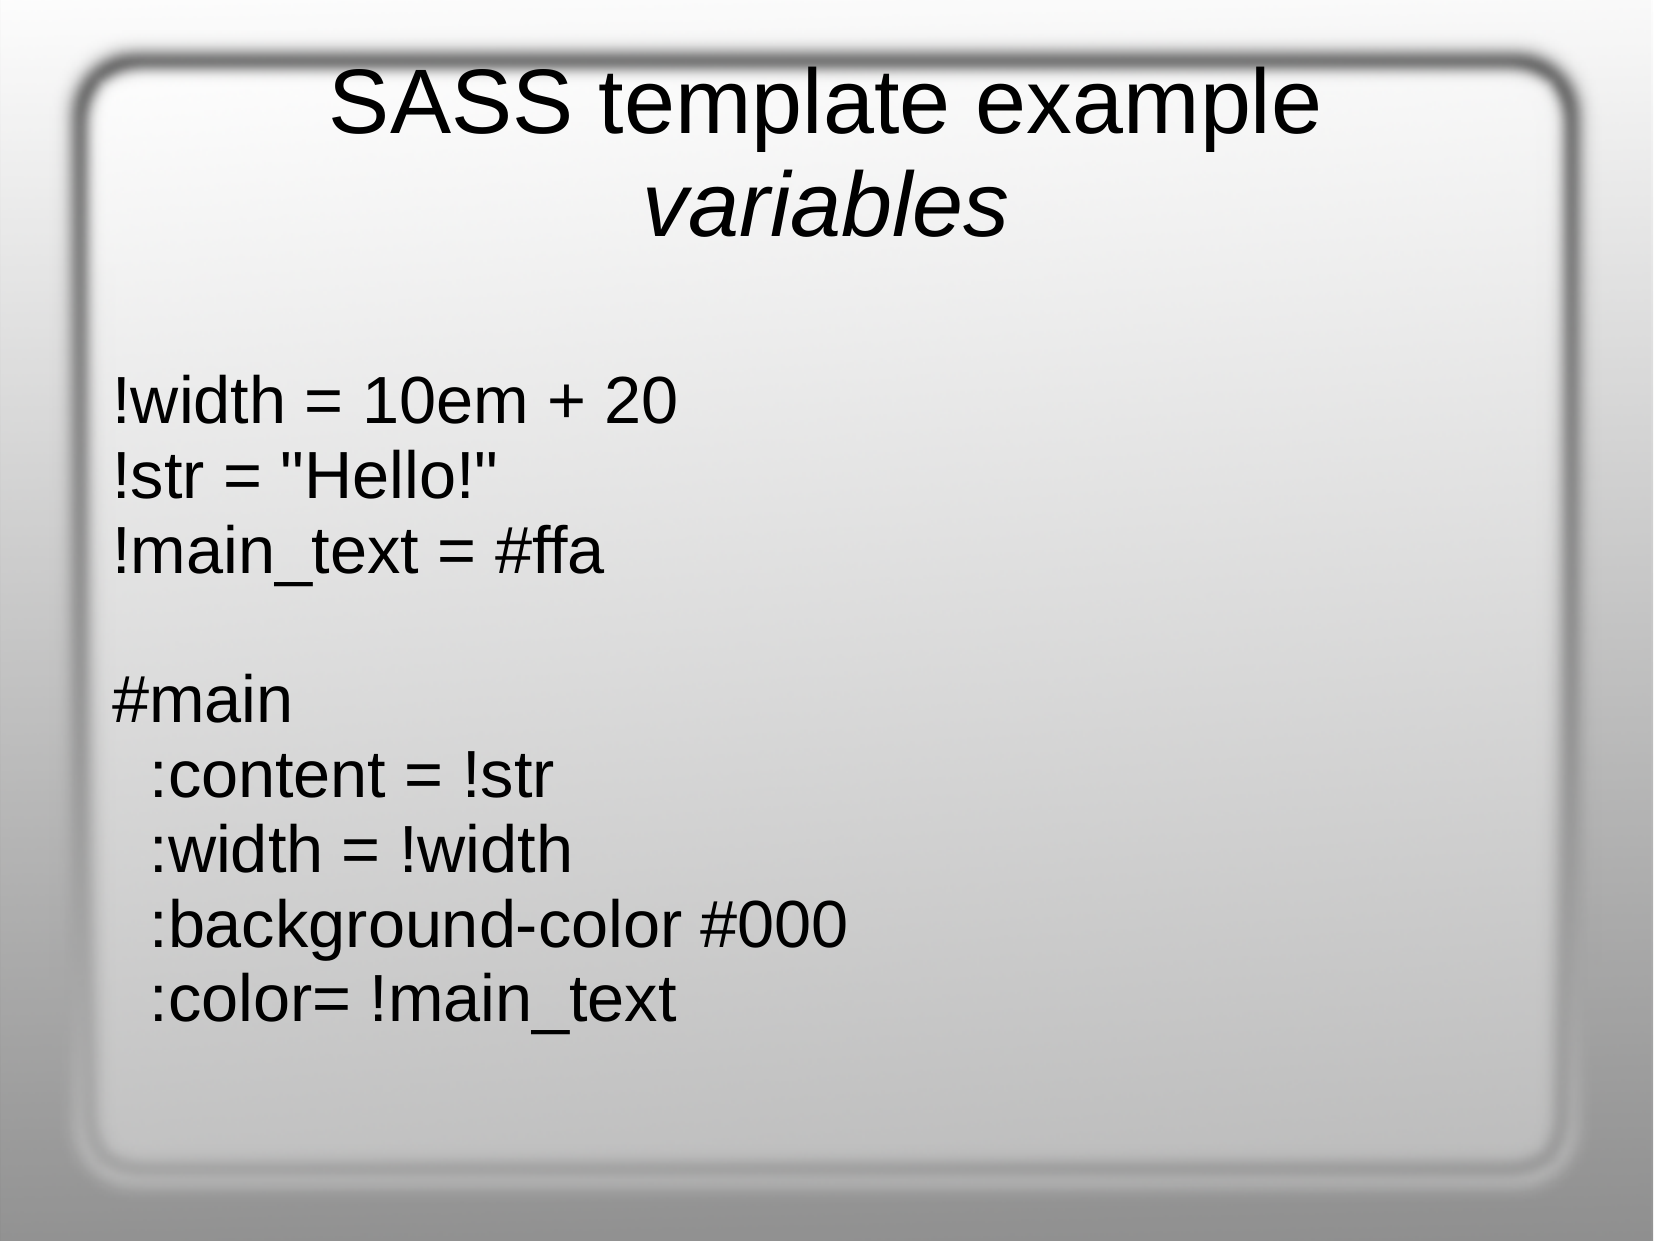

# SASS template example variables
!width = 10em + 20
!str = "Hello!"
!main_text = #ffa
#main
 :content = !str
 :width = !width
 :background-color #000
 :color= !main_text